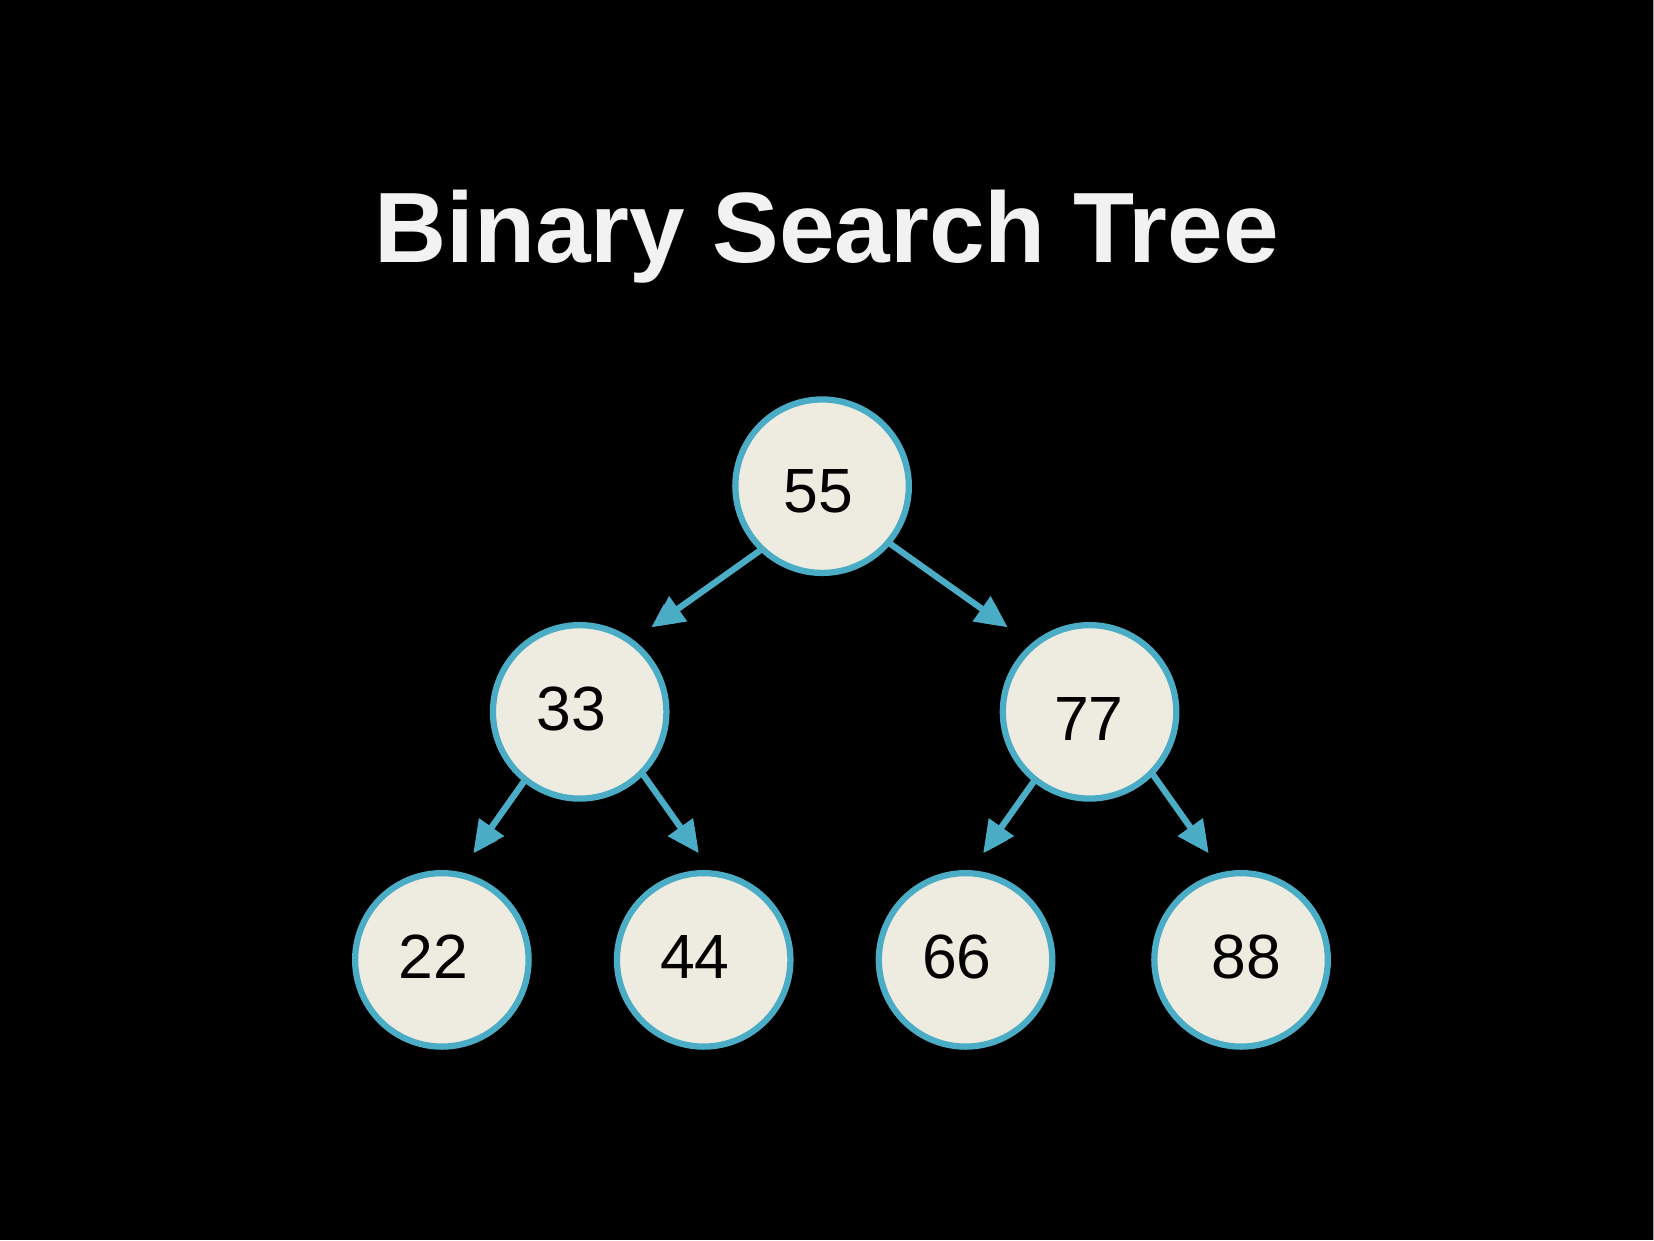

Binary Search Tree
55
33
77
33
77
22
44
66
88
22
44
66
88